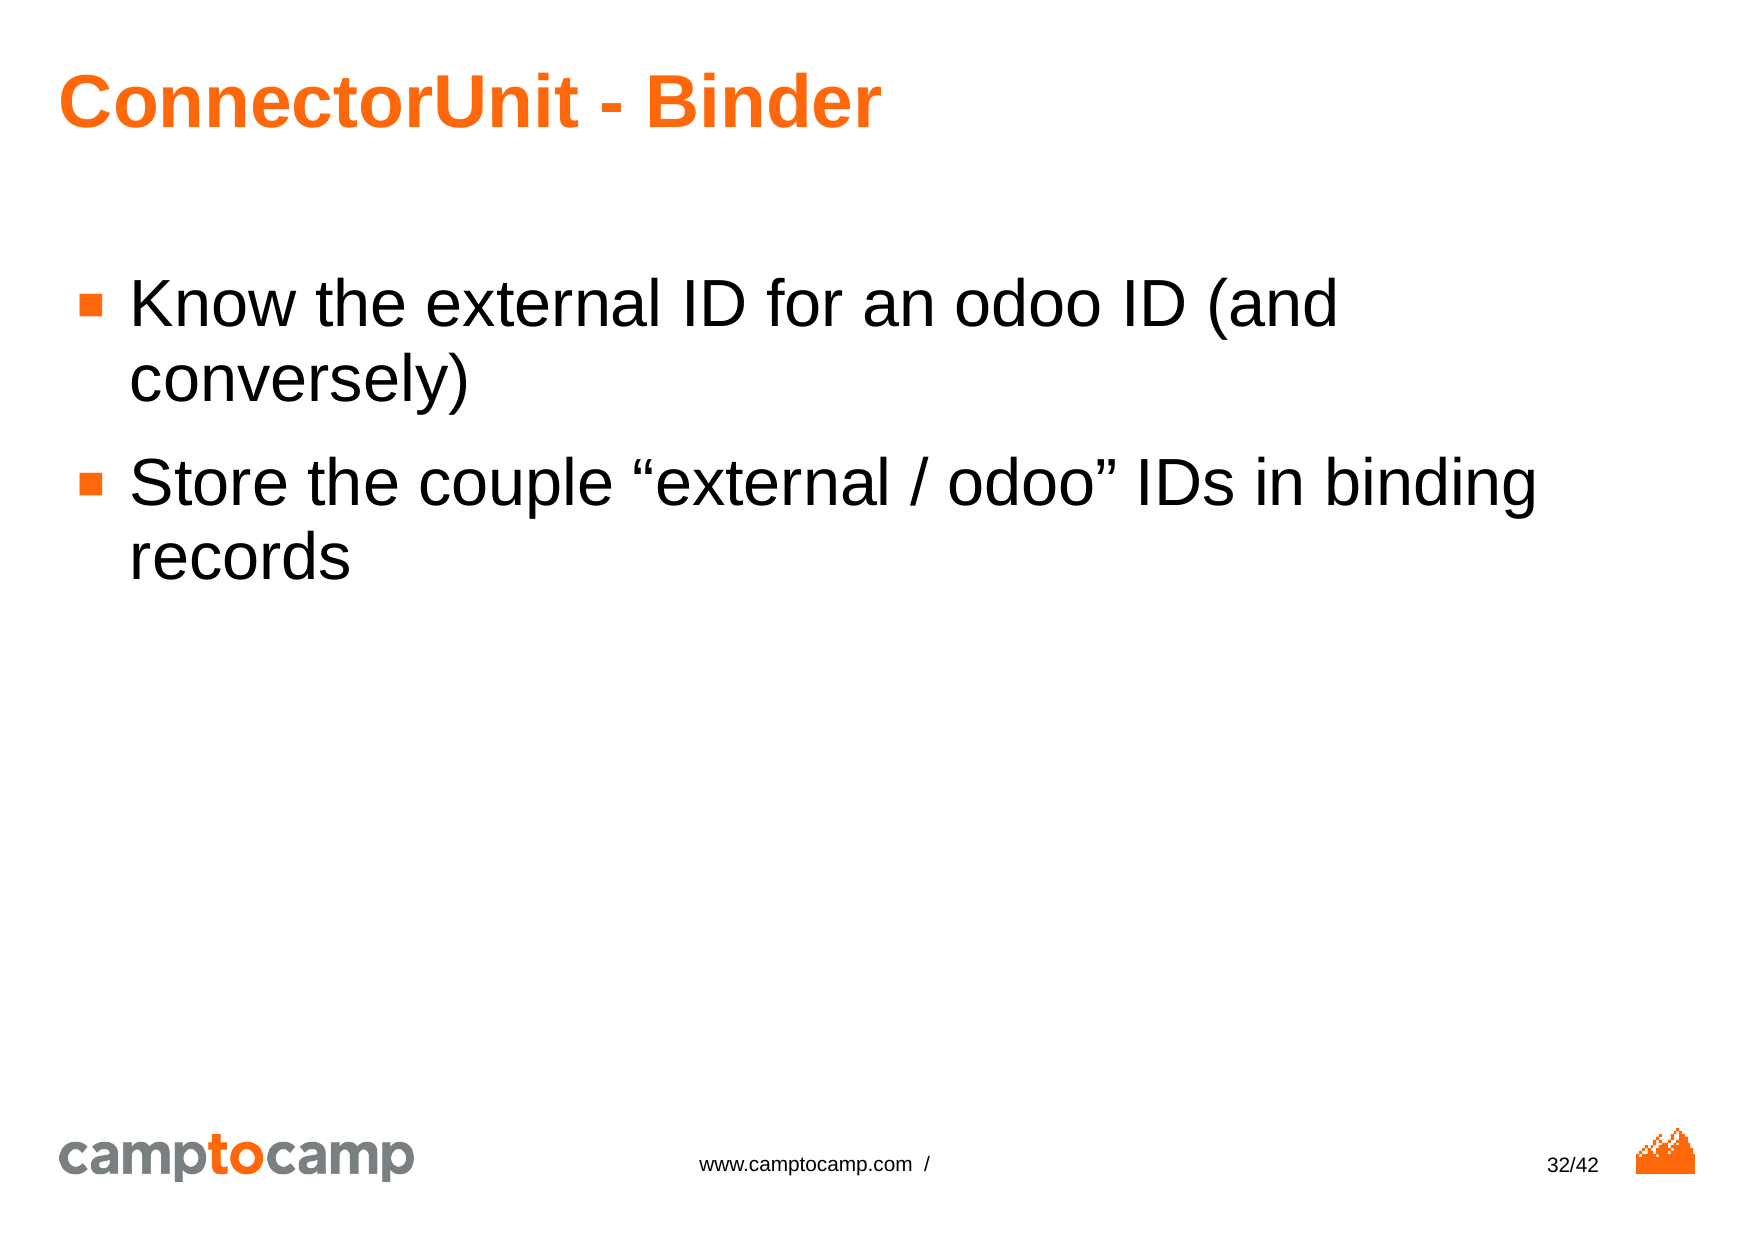

# ConnectorUnit - Binder
Know the external ID for an odoo ID (and conversely)
Store the couple “external / odoo” IDs in binding records